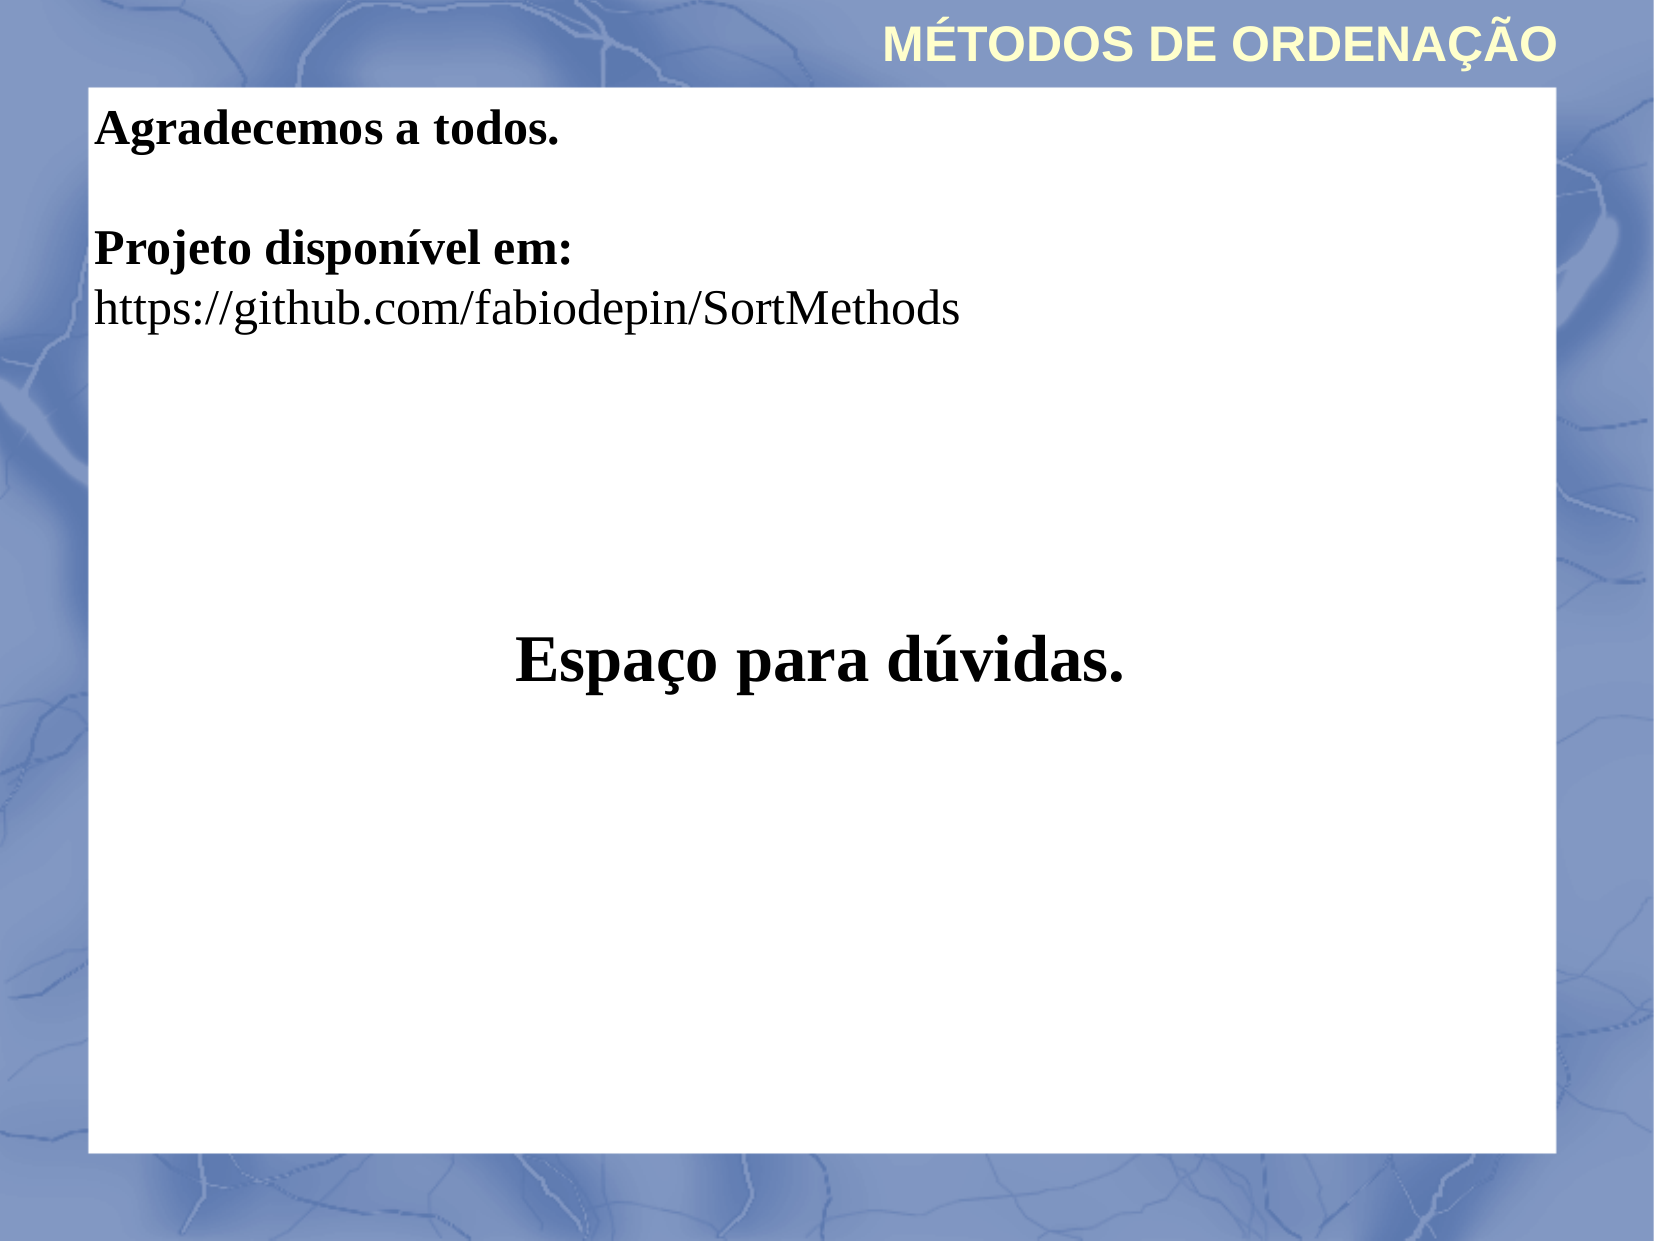

MÉTODOS DE ORDENAÇÃO
Agradecemos a todos.
Projeto disponível em:
https://github.com/fabiodepin/SortMethods
Espaço para dúvidas.